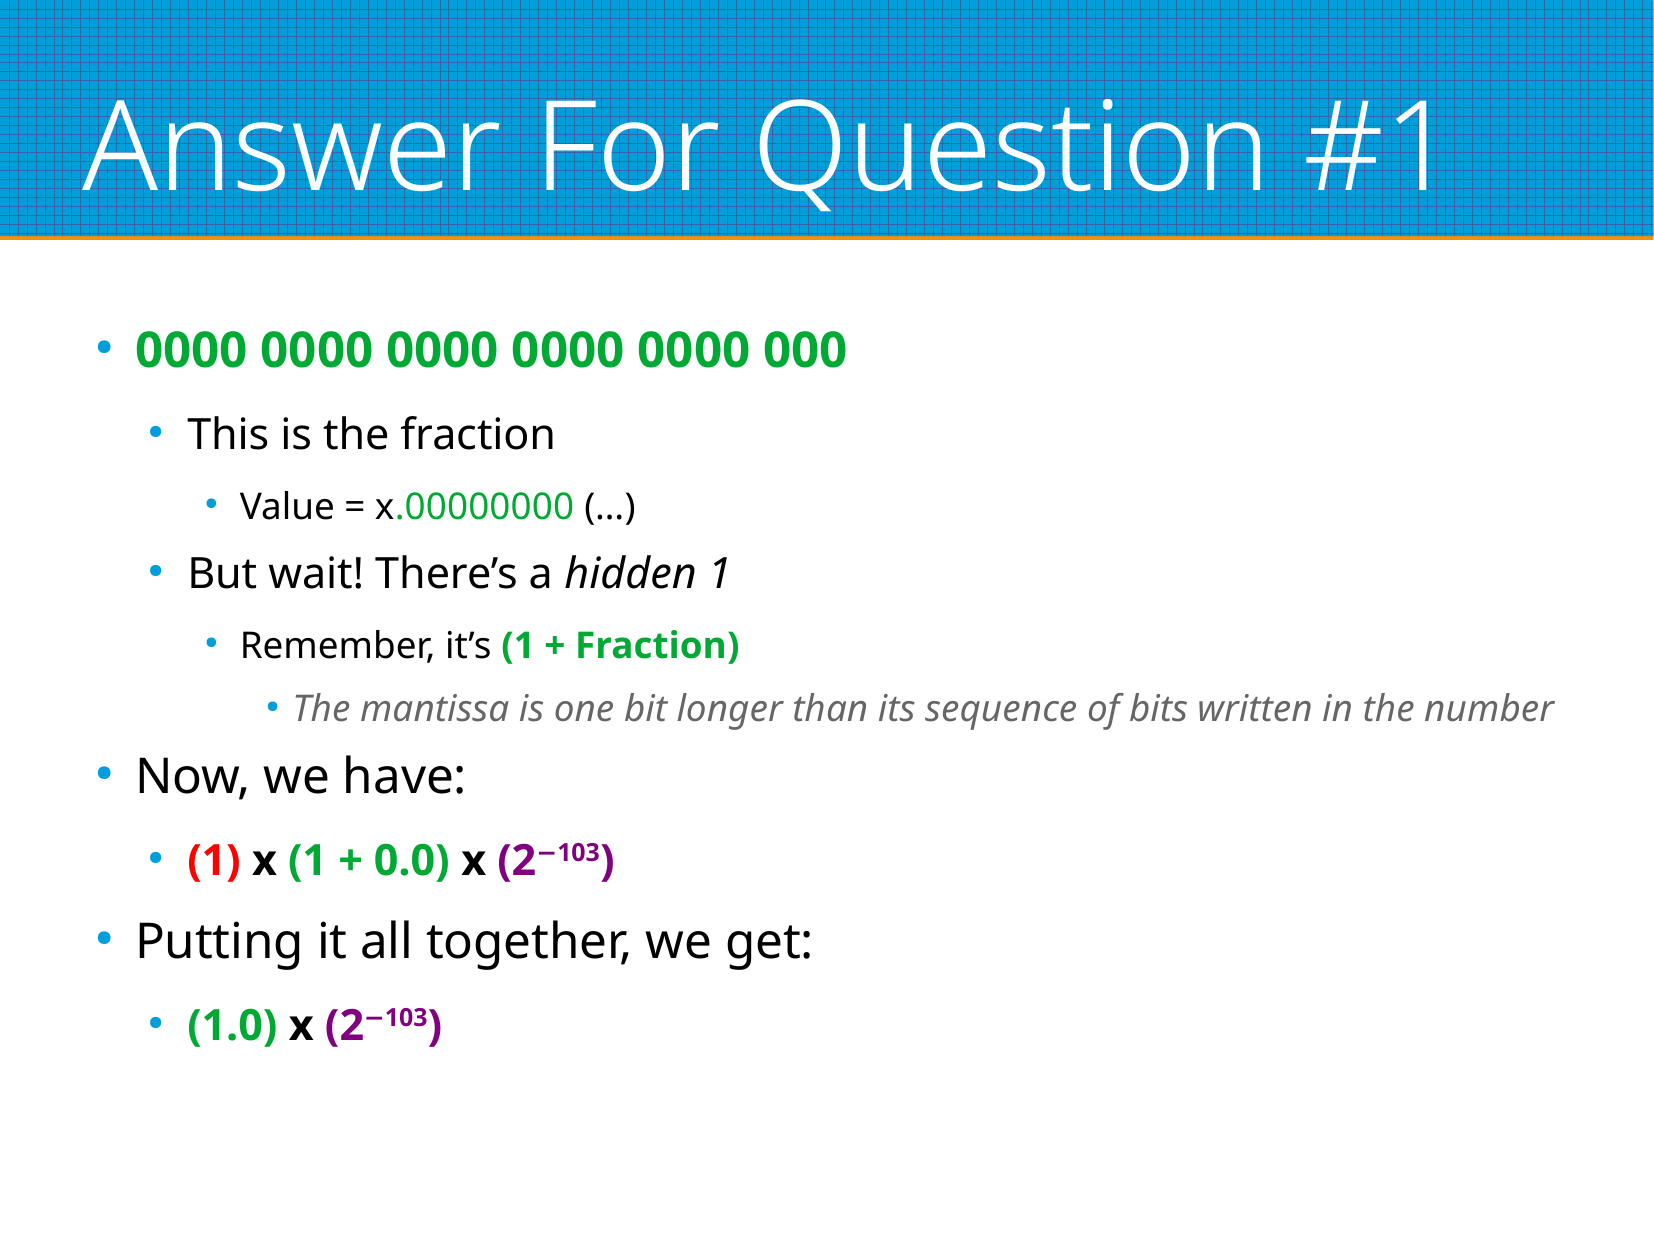

# Answer For Question #1
0000 0000 0000 0000 0000 000
This is the fraction
Value = x.00000000 (…)
But wait! There’s a hidden 1
Remember, it’s (1 + Fraction)
The mantissa is one bit longer than its sequence of bits written in the number
Now, we have:
(1) x (1 + 0.0) x (2−103)
Putting it all together, we get:
(1.0) x (2−103)